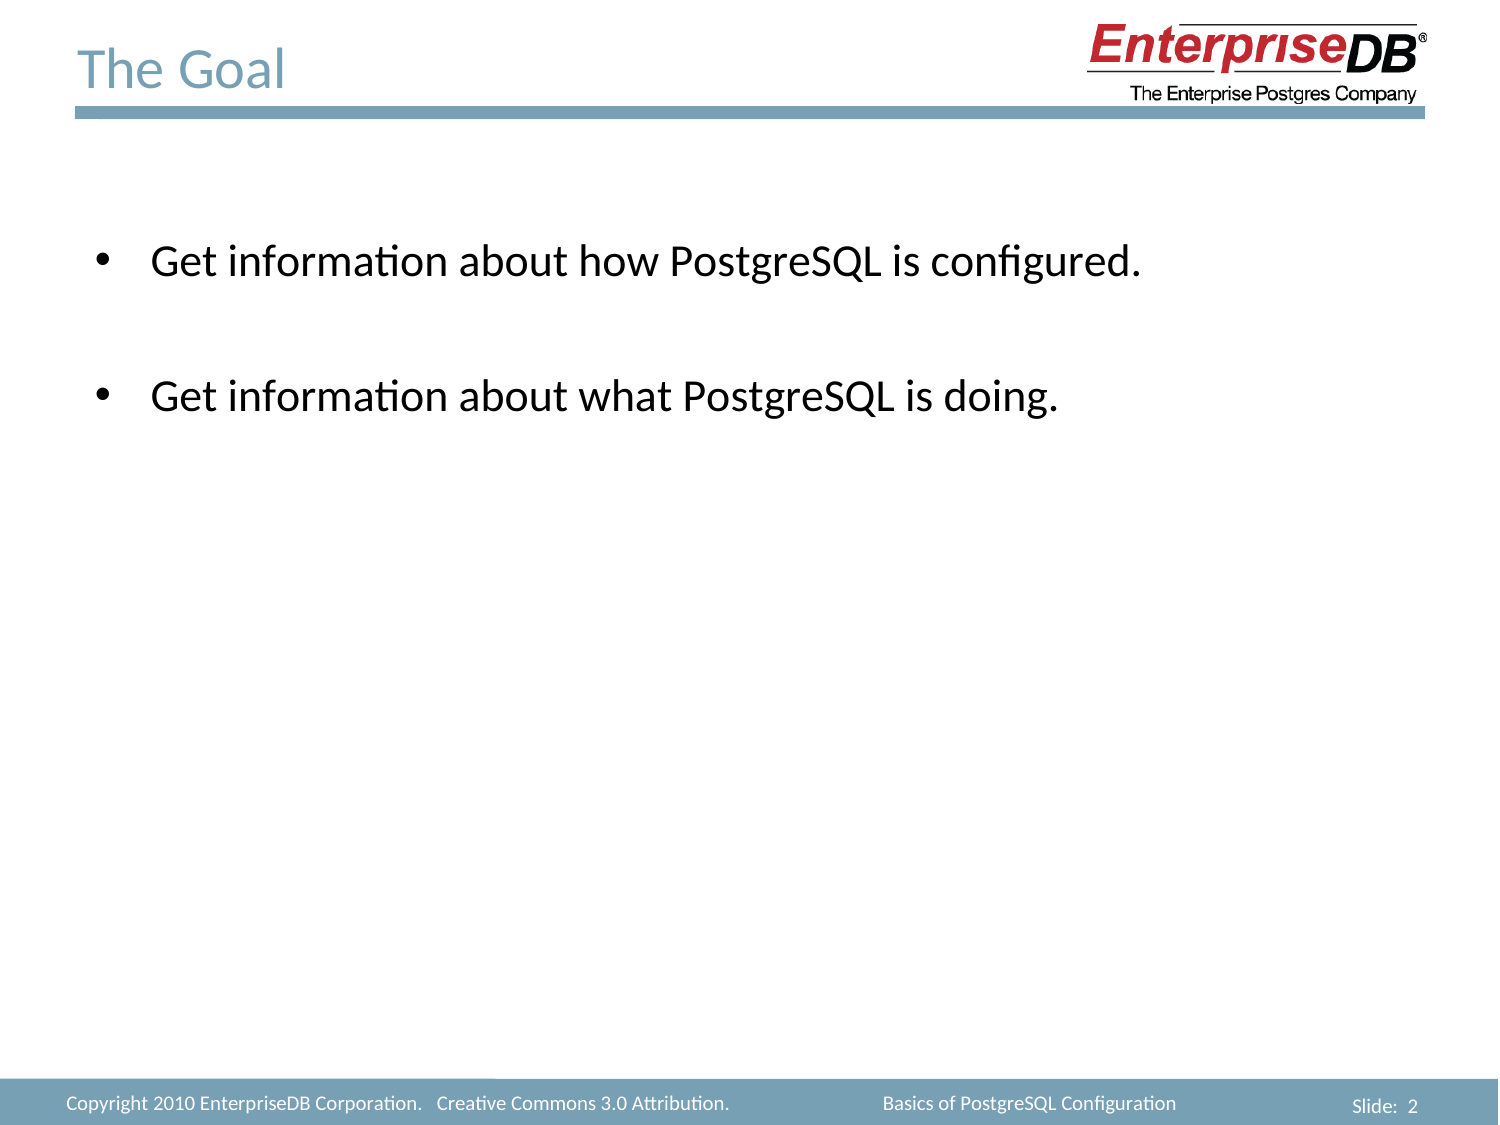

# The Goal
Get information about how PostgreSQL is configured.
Get information about what PostgreSQL is doing.